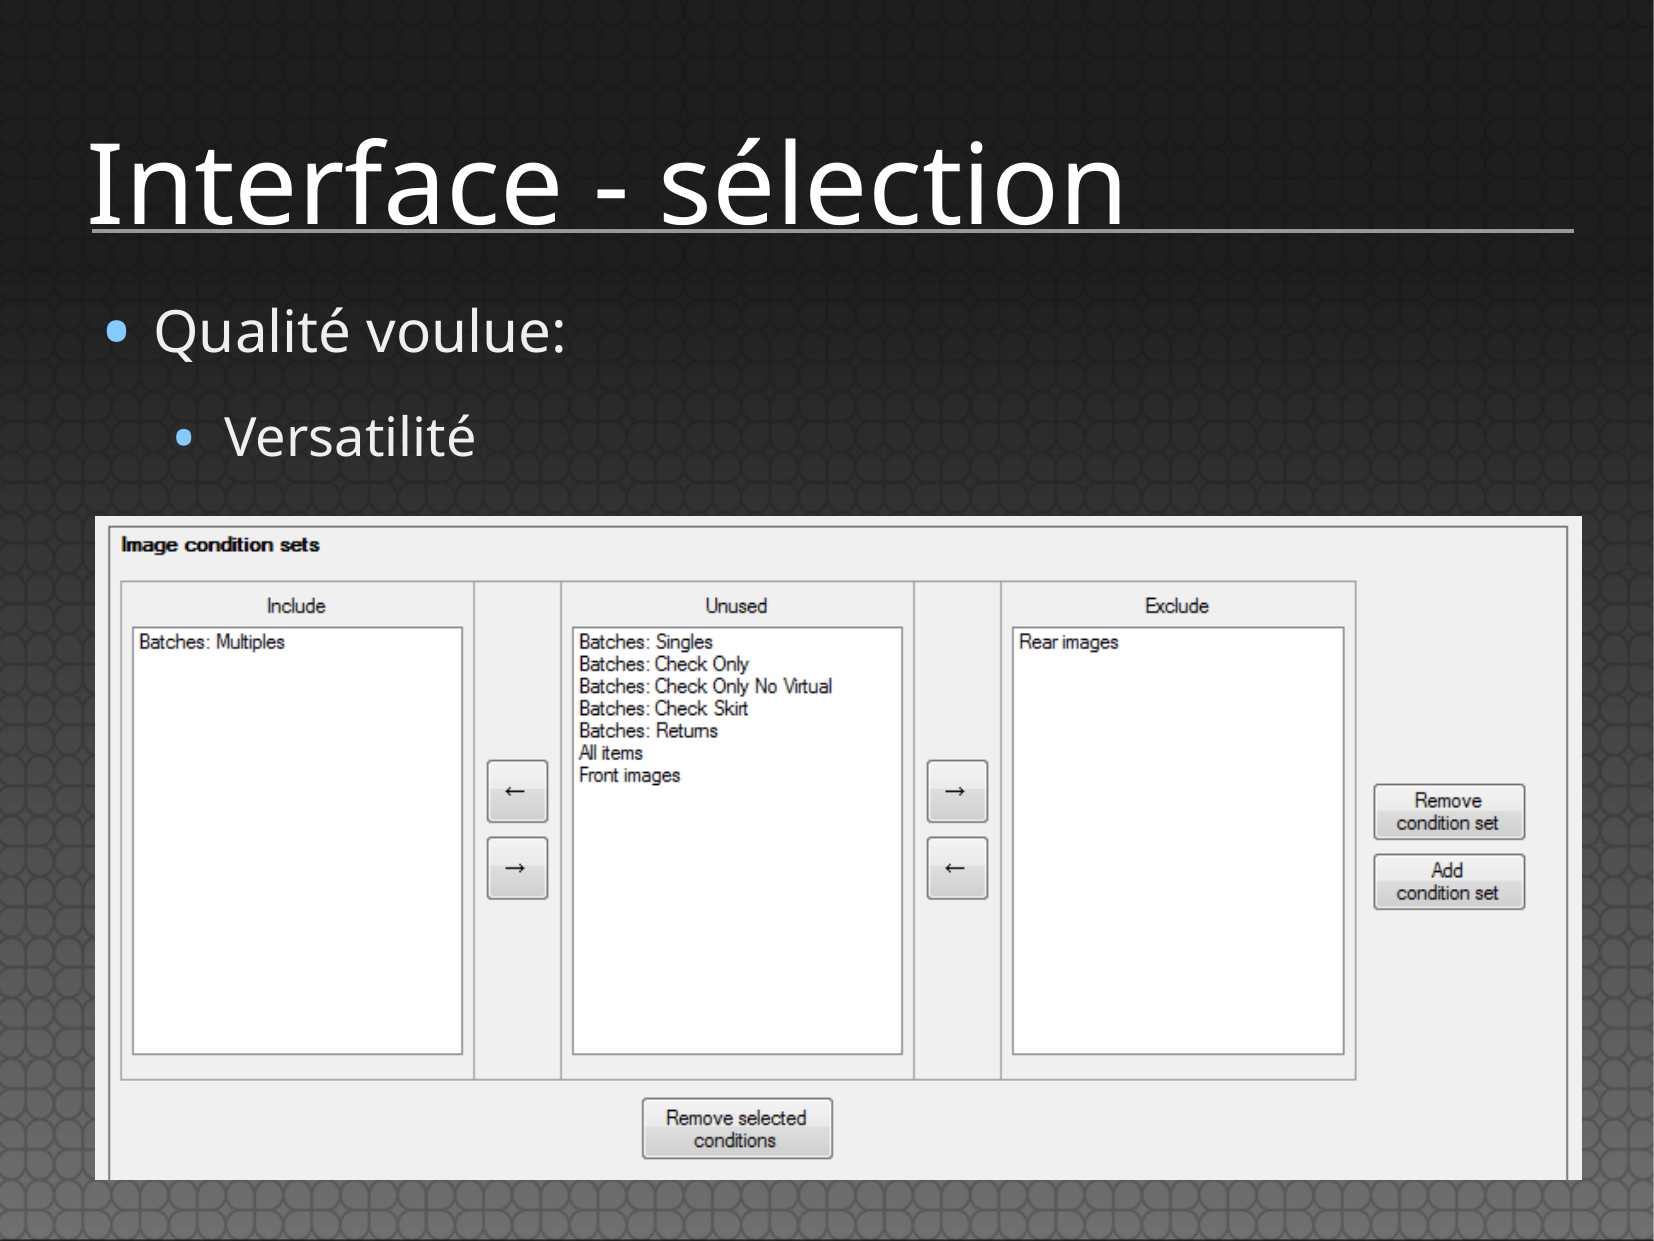

# Interface - sélection
Qualité voulue:
Versatilité